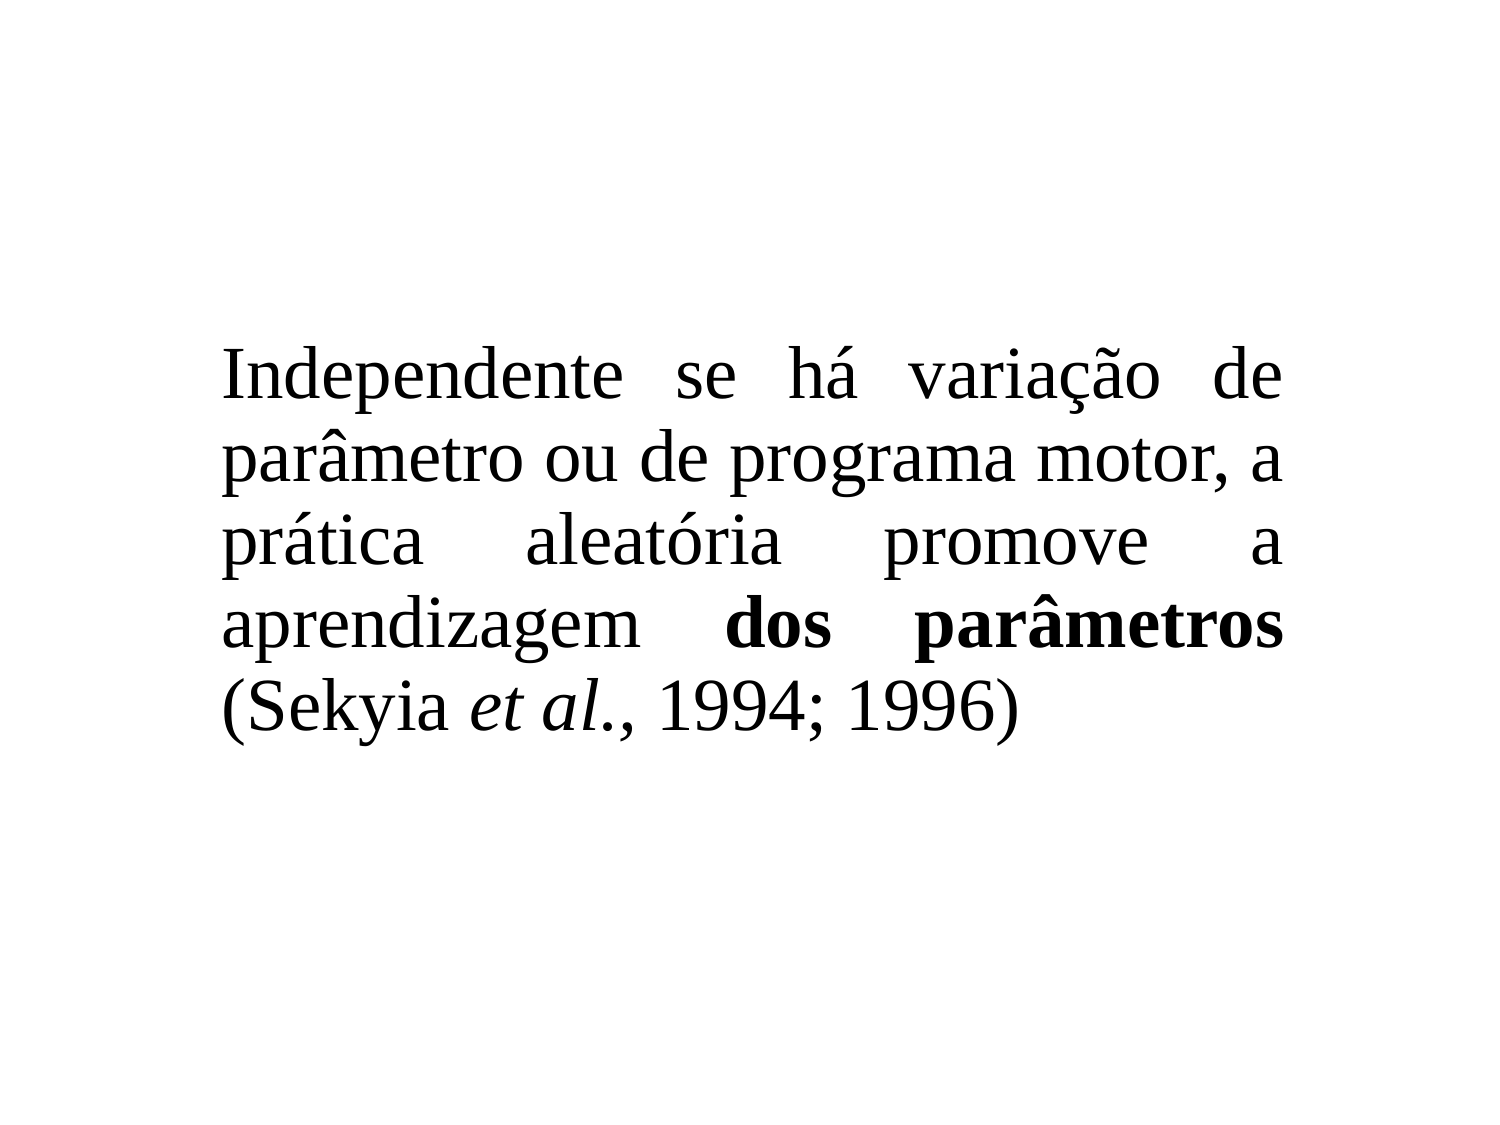

Independente se há variação de parâmetro ou de programa motor, a prática aleatória promove a aprendizagem dos parâmetros (Sekyia et al., 1994; 1996)